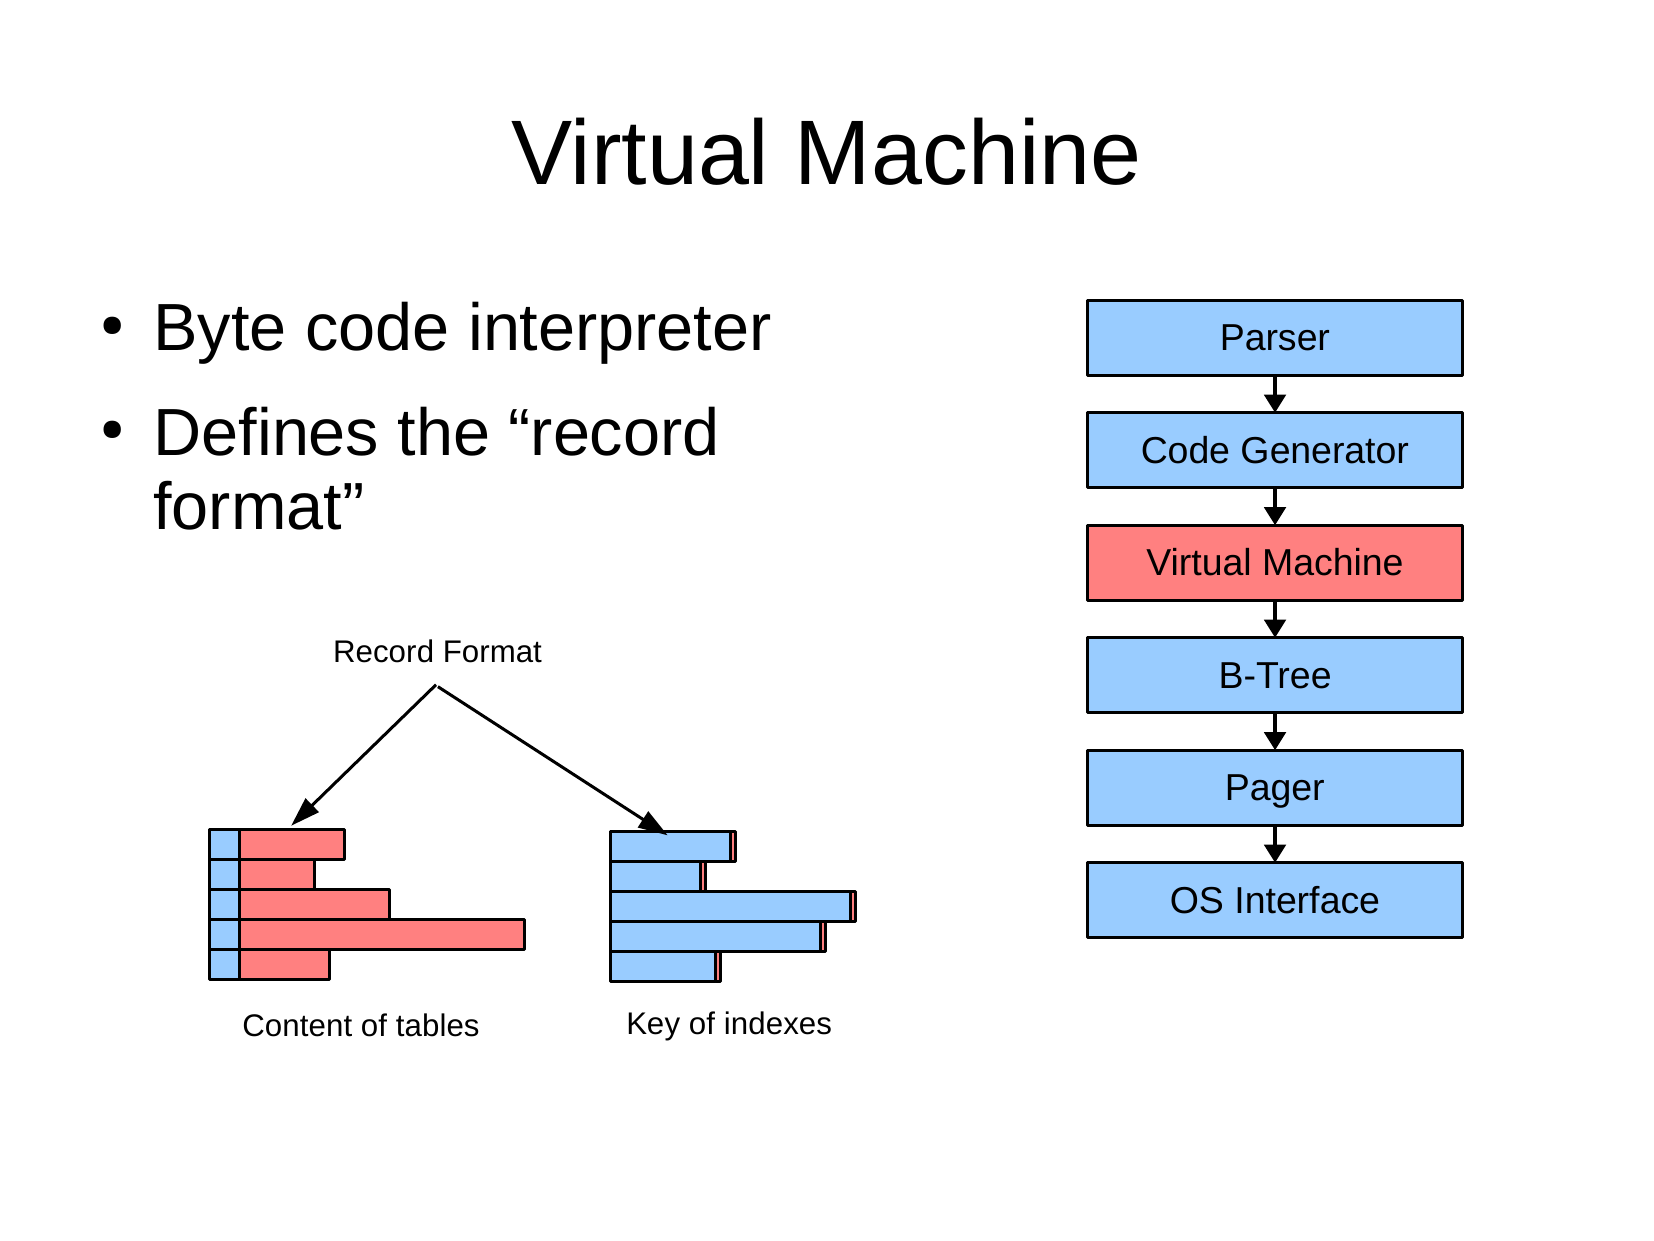

# Virtual Machine
Byte code interpreter
Defines the “record format”
Parser
Code Generator
Virtual Machine
Record Format
B-Tree
Pager
OS Interface
Key of indexes
Content of tables